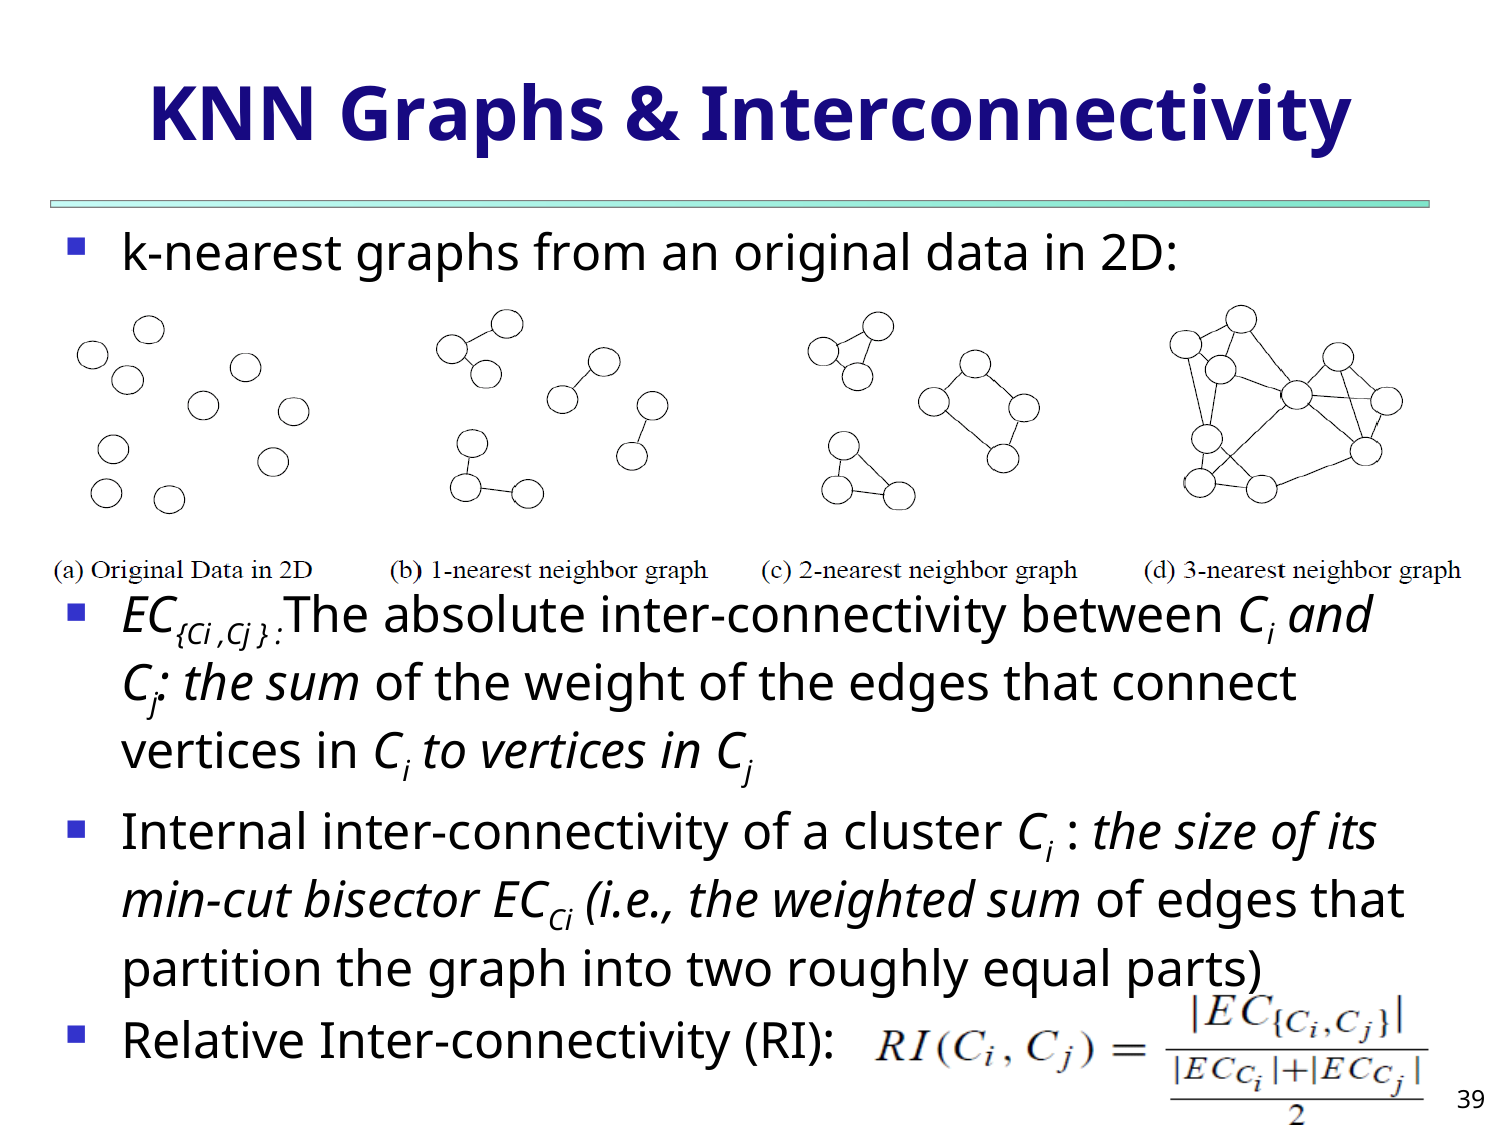

# KNN Graphs & Interconnectivity
k-nearest graphs from an original data in 2D:
EC{Ci ,Cj } :The absolute inter-connectivity between Ci and Cj: the sum of the weight of the edges that connect vertices in Ci to vertices in Cj
Internal inter-connectivity of a cluster Ci : the size of its min-cut bisector ECCi (i.e., the weighted sum of edges that partition the graph into two roughly equal parts)
Relative Inter-connectivity (RI):